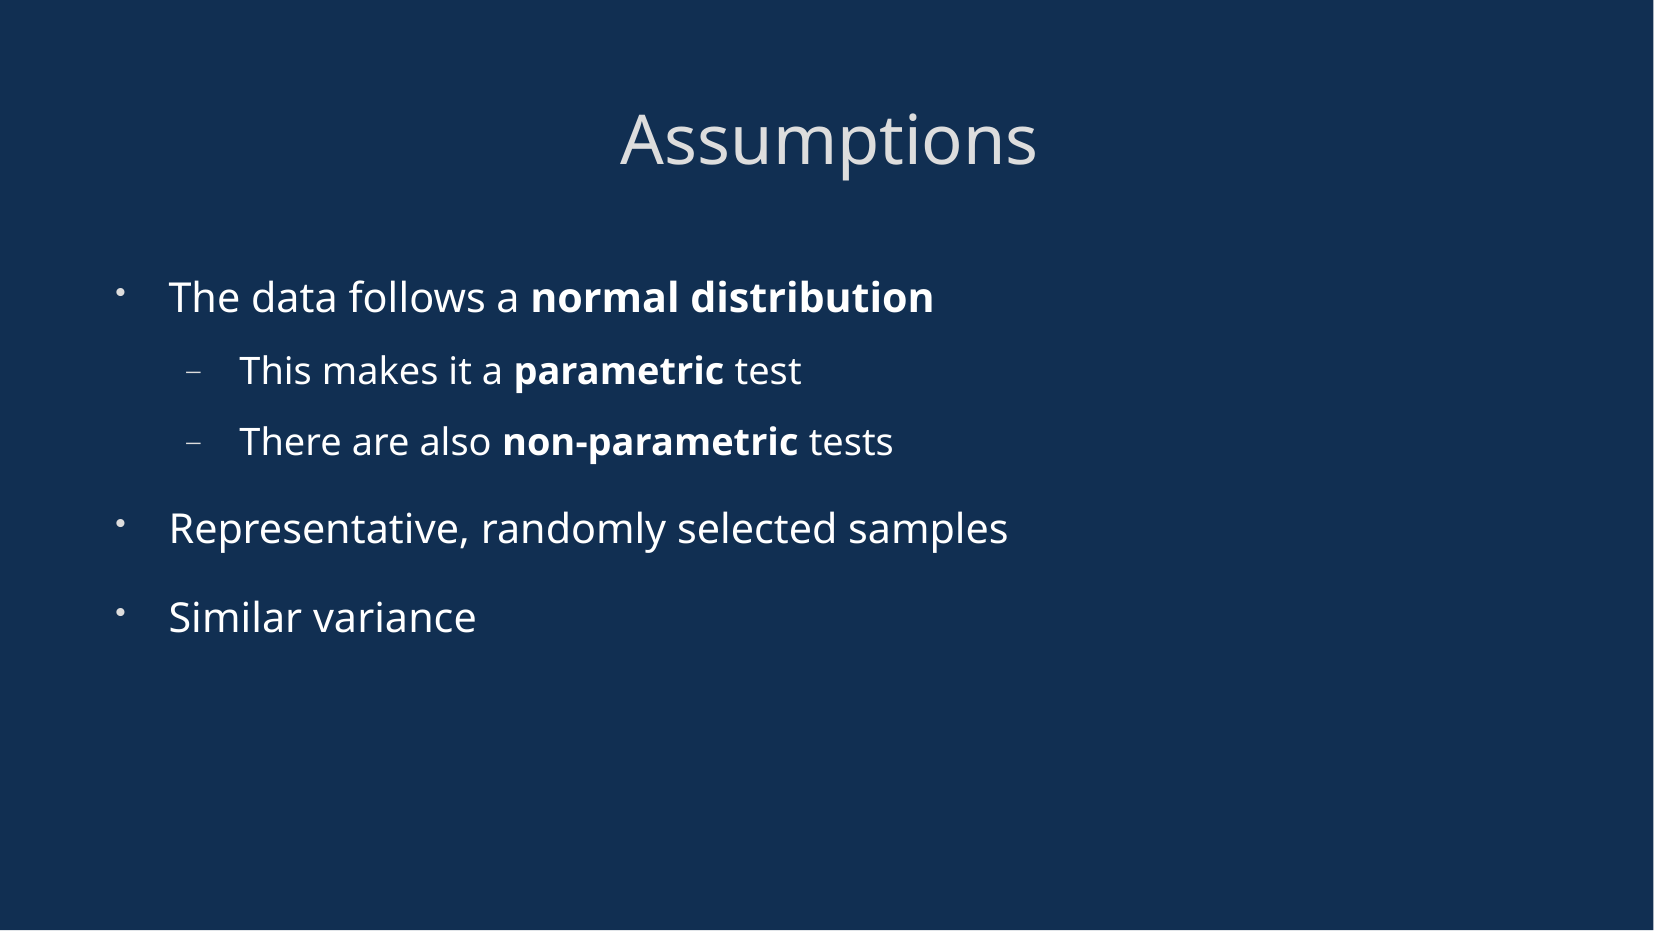

# Assumptions
The data follows a normal distribution
This makes it a parametric test
There are also non-parametric tests
Representative, randomly selected samples
Similar variance